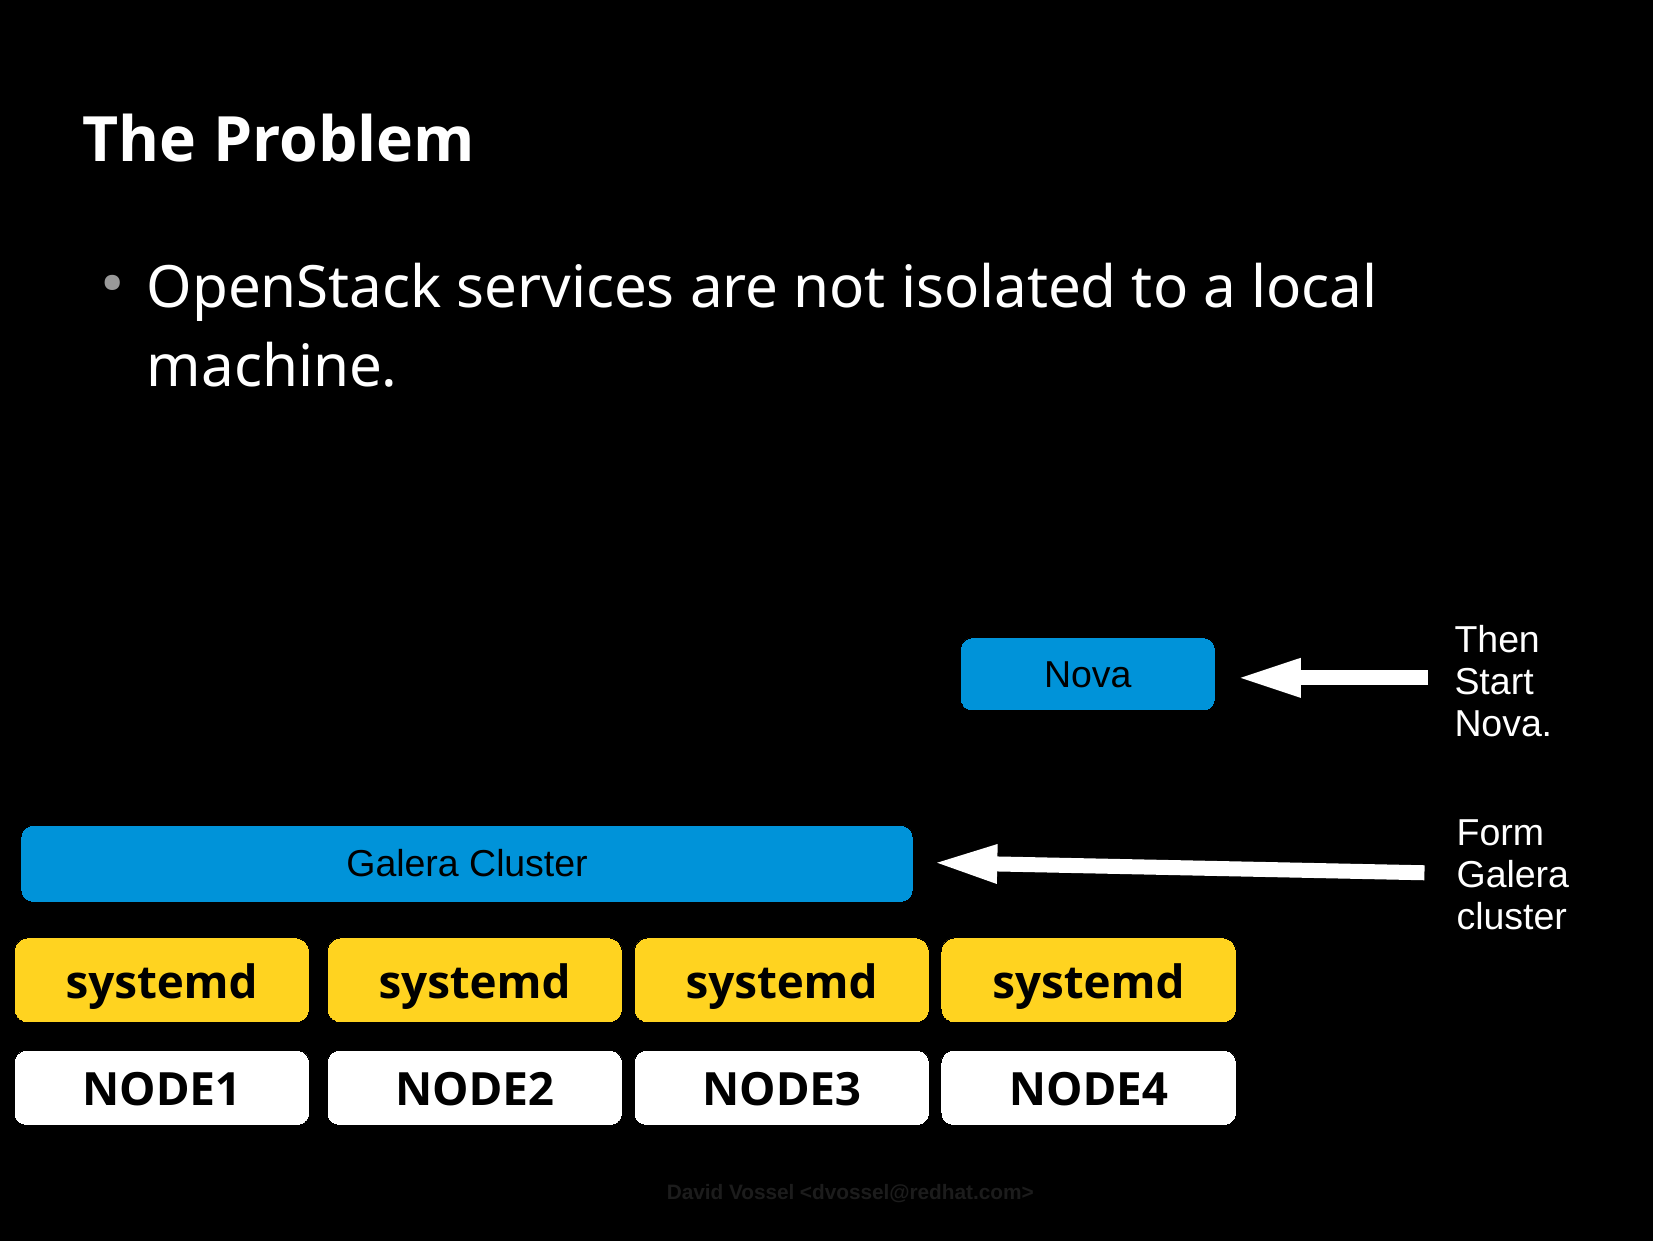

# The Problem
OpenStack services are not isolated to a local machine.
Then Start Nova.
Nova
Form Galera cluster
Galera Cluster
systemd
systemd
systemd
systemd
NODE1
NODE2
NODE3
NODE4